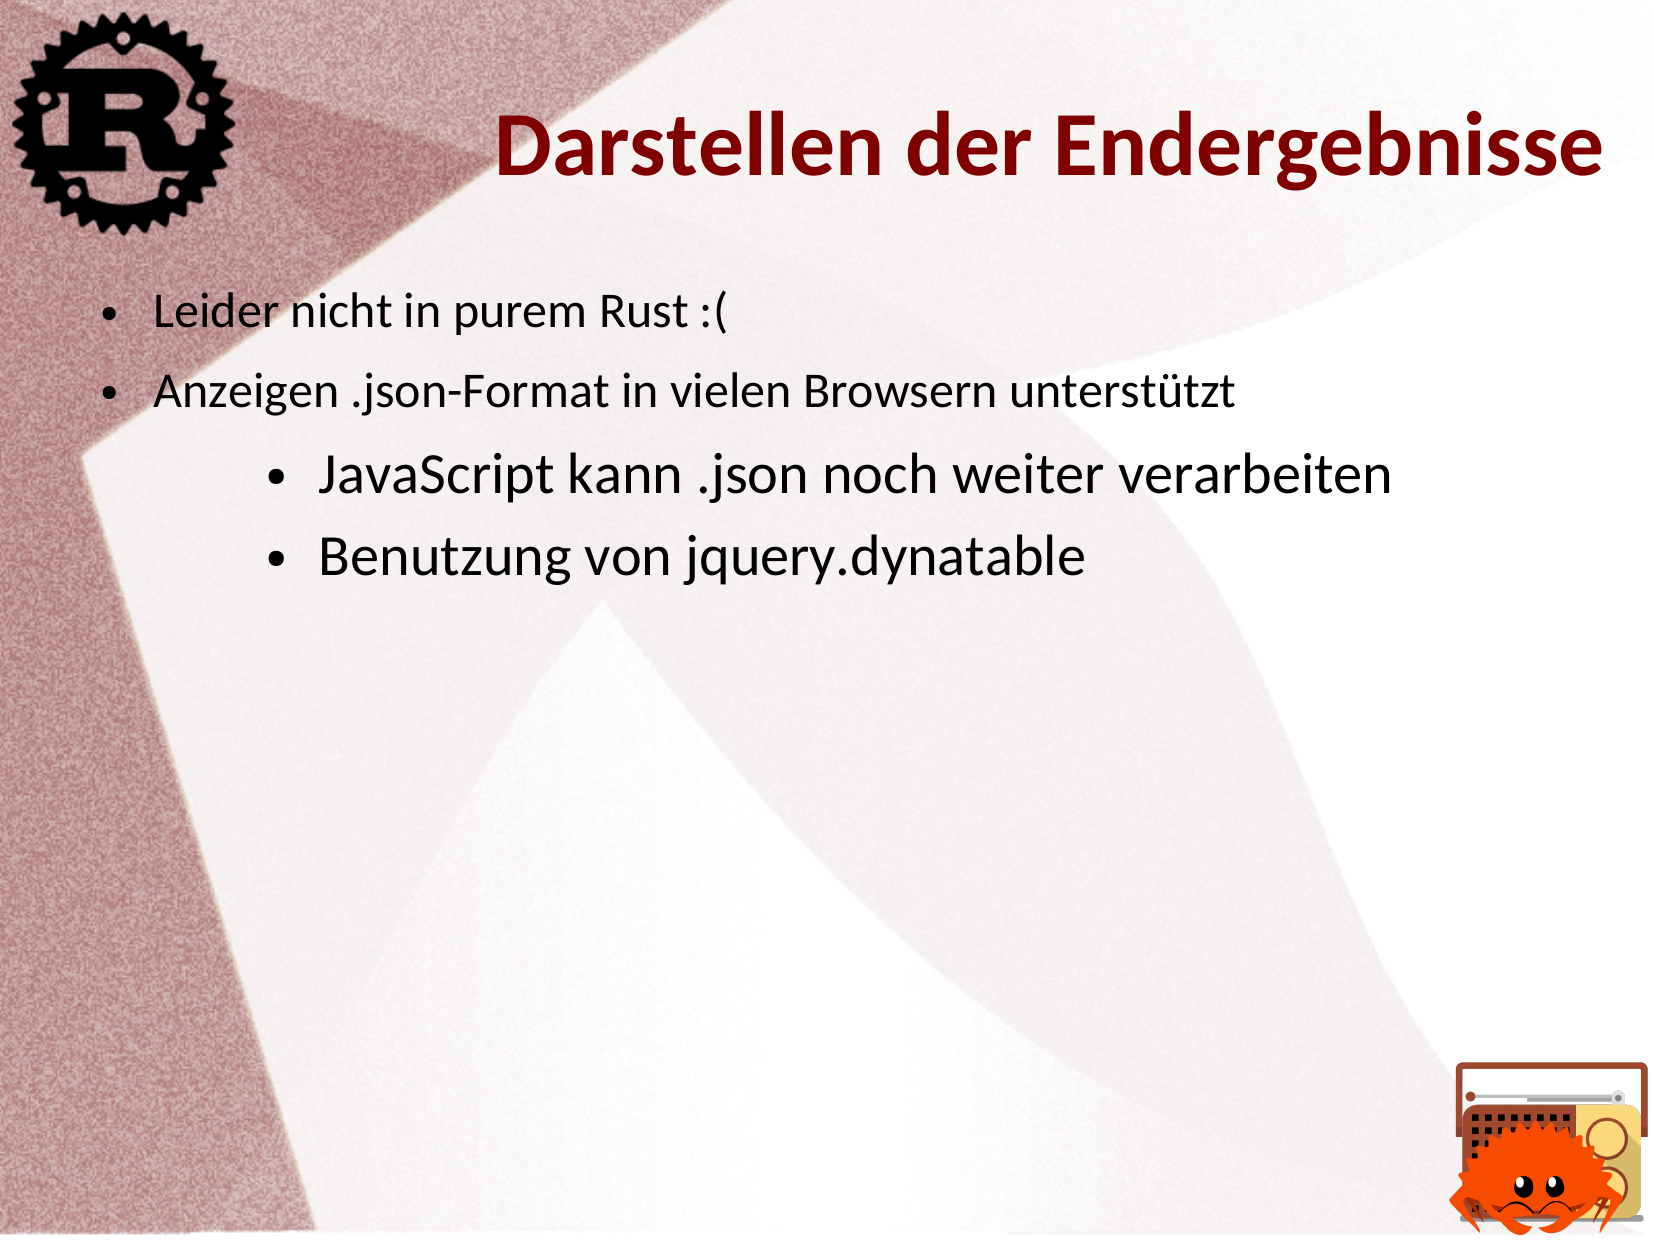

# Darstellen der Endergebnisse
Leider nicht in purem Rust :(
Anzeigen .json-Format in vielen Browsern unterstützt
JavaScript kann .json noch weiter verarbeiten
Benutzung von jquery.dynatable